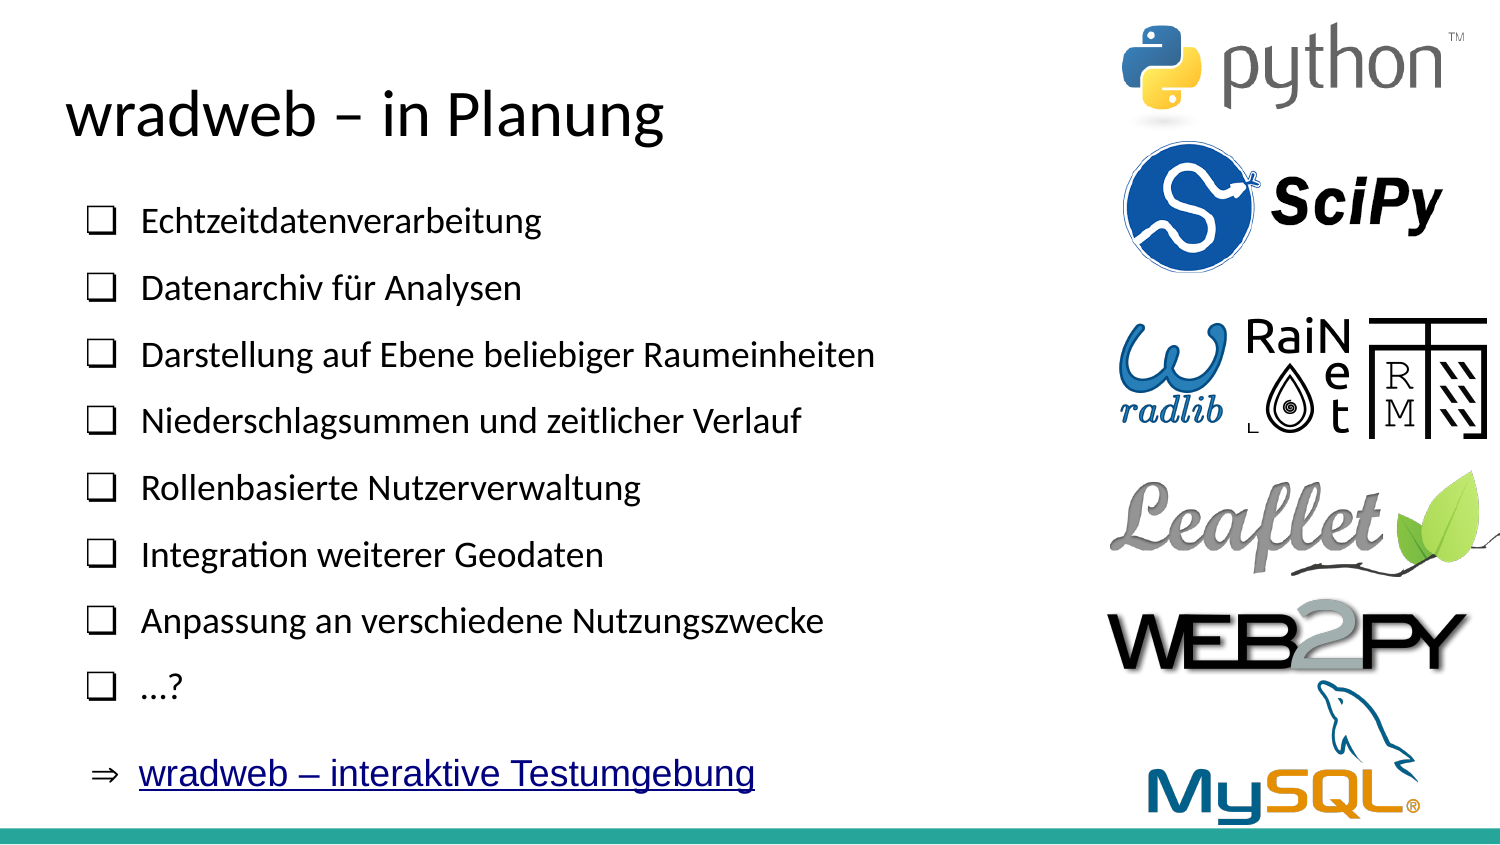

wradweb – in Planung
Echtzeitdatenverarbeitung
Datenarchiv für Analysen
Darstellung auf Ebene beliebiger Raumeinheiten
Niederschlagsummen und zeitlicher Verlauf
Rollenbasierte Nutzerverwaltung
Integration weiterer Geodaten
Anpassung an verschiedene Nutzungszwecke
…?
⇒ wradweb – interaktive Testumgebung